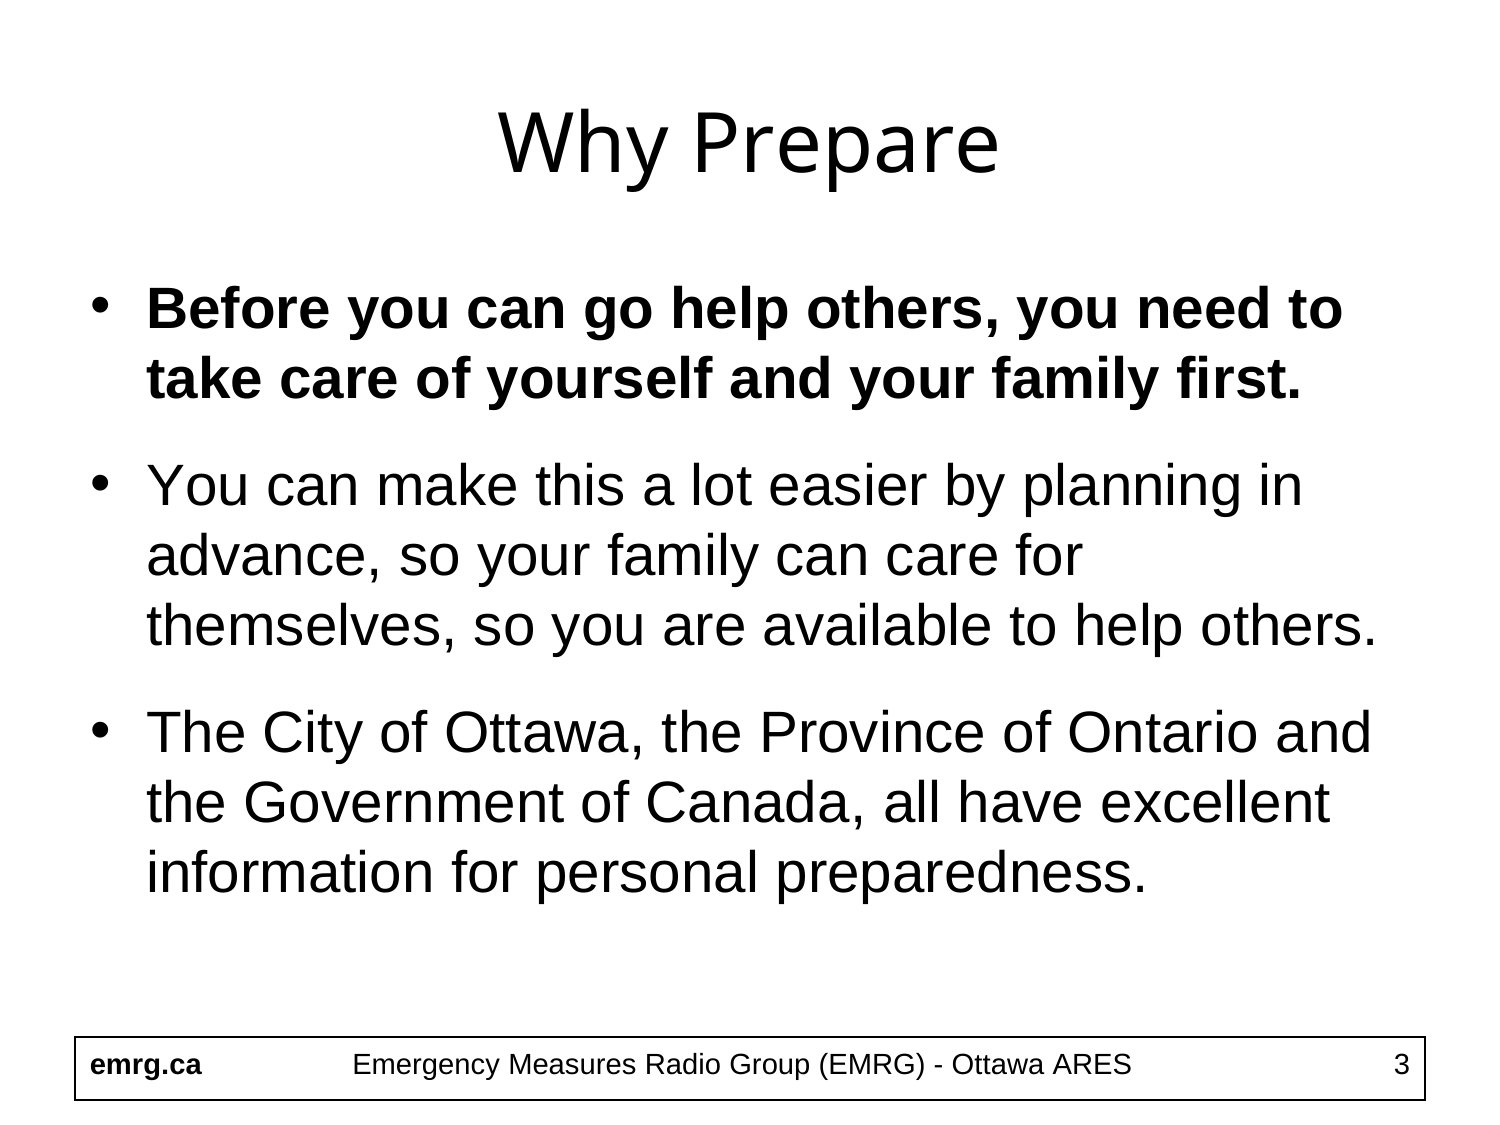

# Why Prepare
Before you can go help others, you need to take care of yourself and your family first.
You can make this a lot easier by planning in advance, so your family can care for themselves, so you are available to help others.
The City of Ottawa, the Province of Ontario and the Government of Canada, all have excellent information for personal preparedness.
Emergency Measures Radio Group (EMRG) - Ottawa ARES